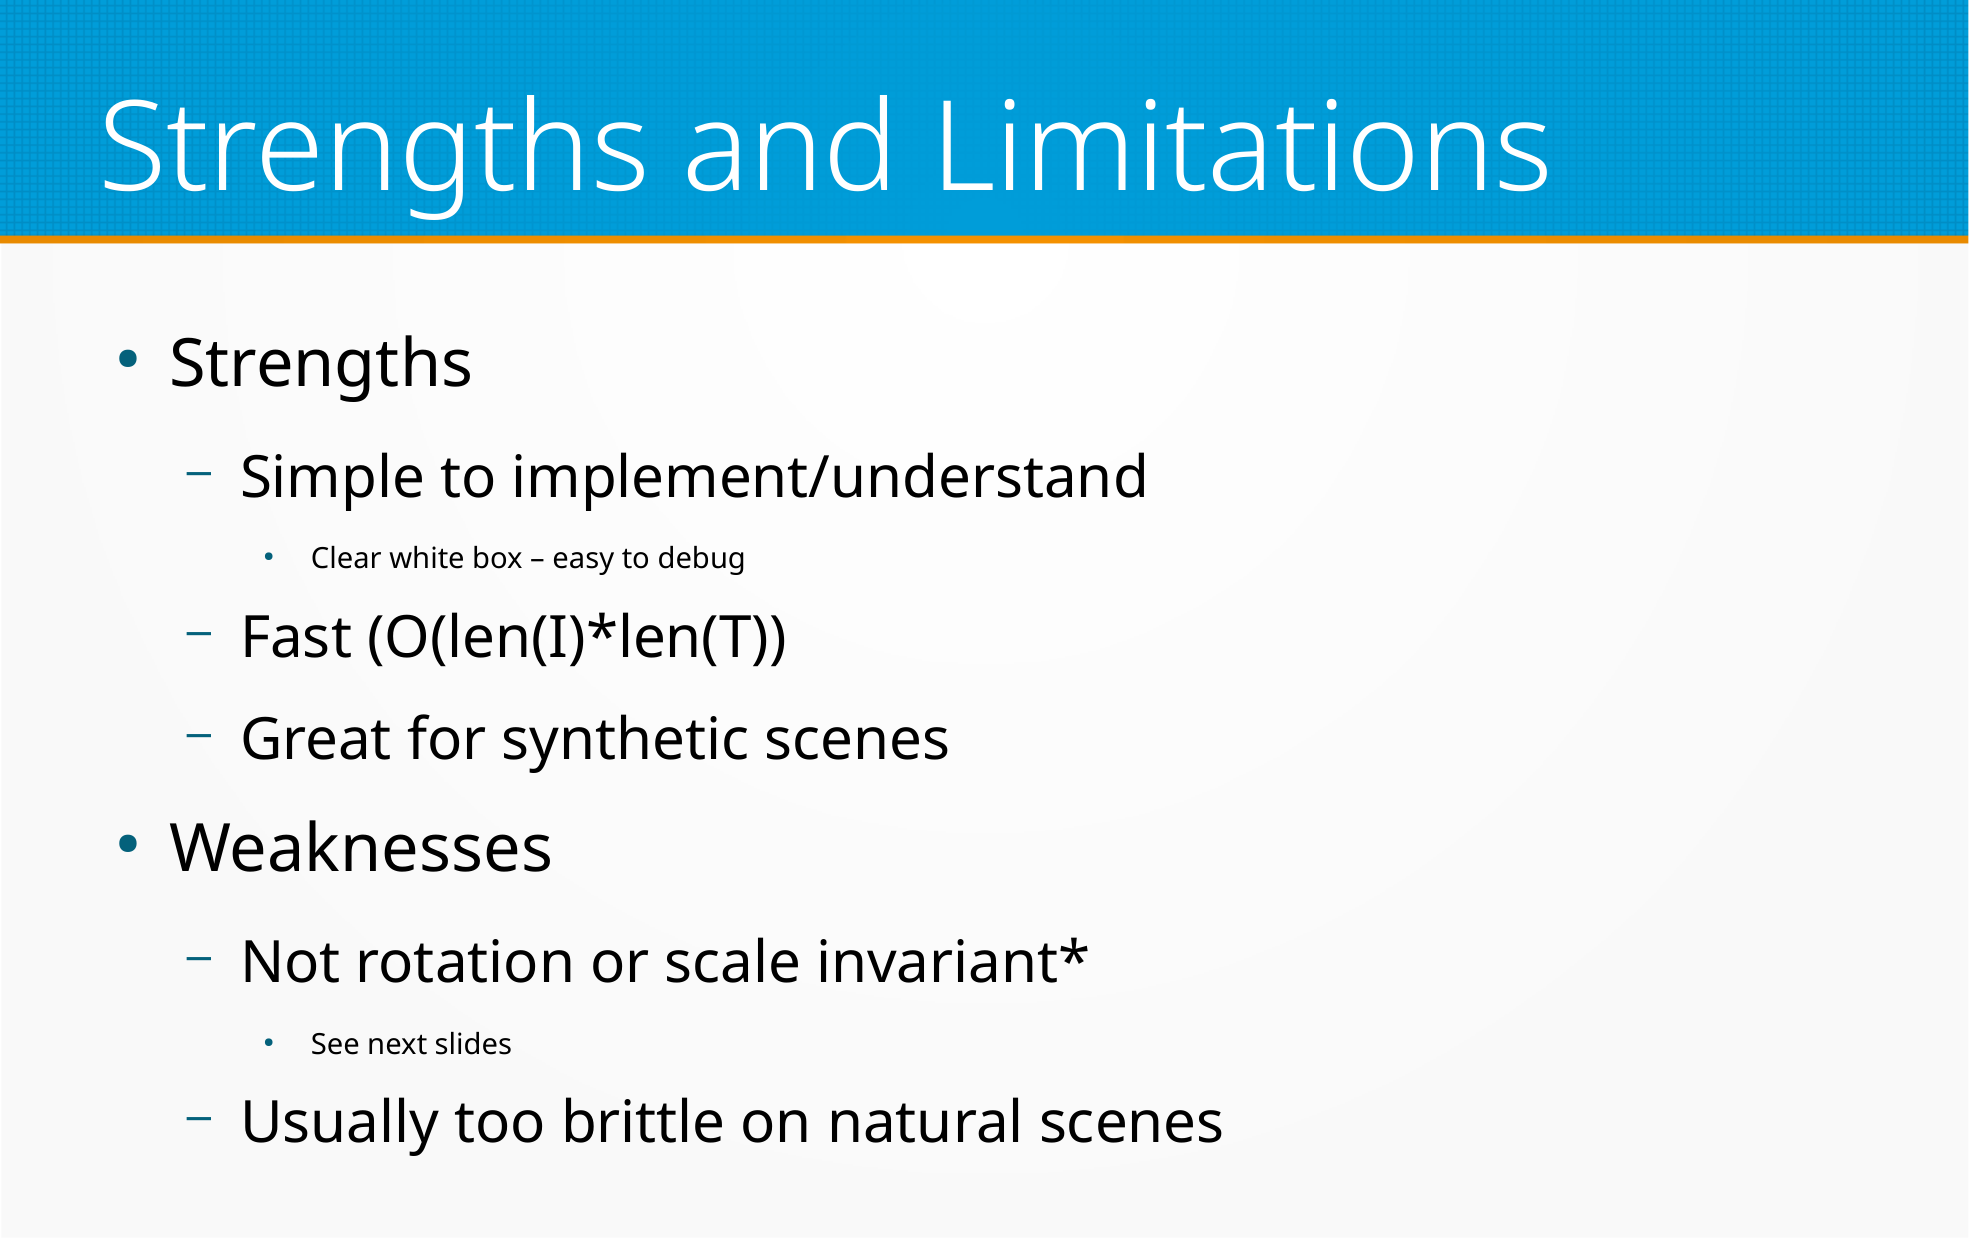

# Strengths and Limitations
Strengths
Simple to implement/understand
Clear white box – easy to debug
Fast (O(len(I)*len(T))
Great for synthetic scenes
Weaknesses
Not rotation or scale invariant*
See next slides
Usually too brittle on natural scenes